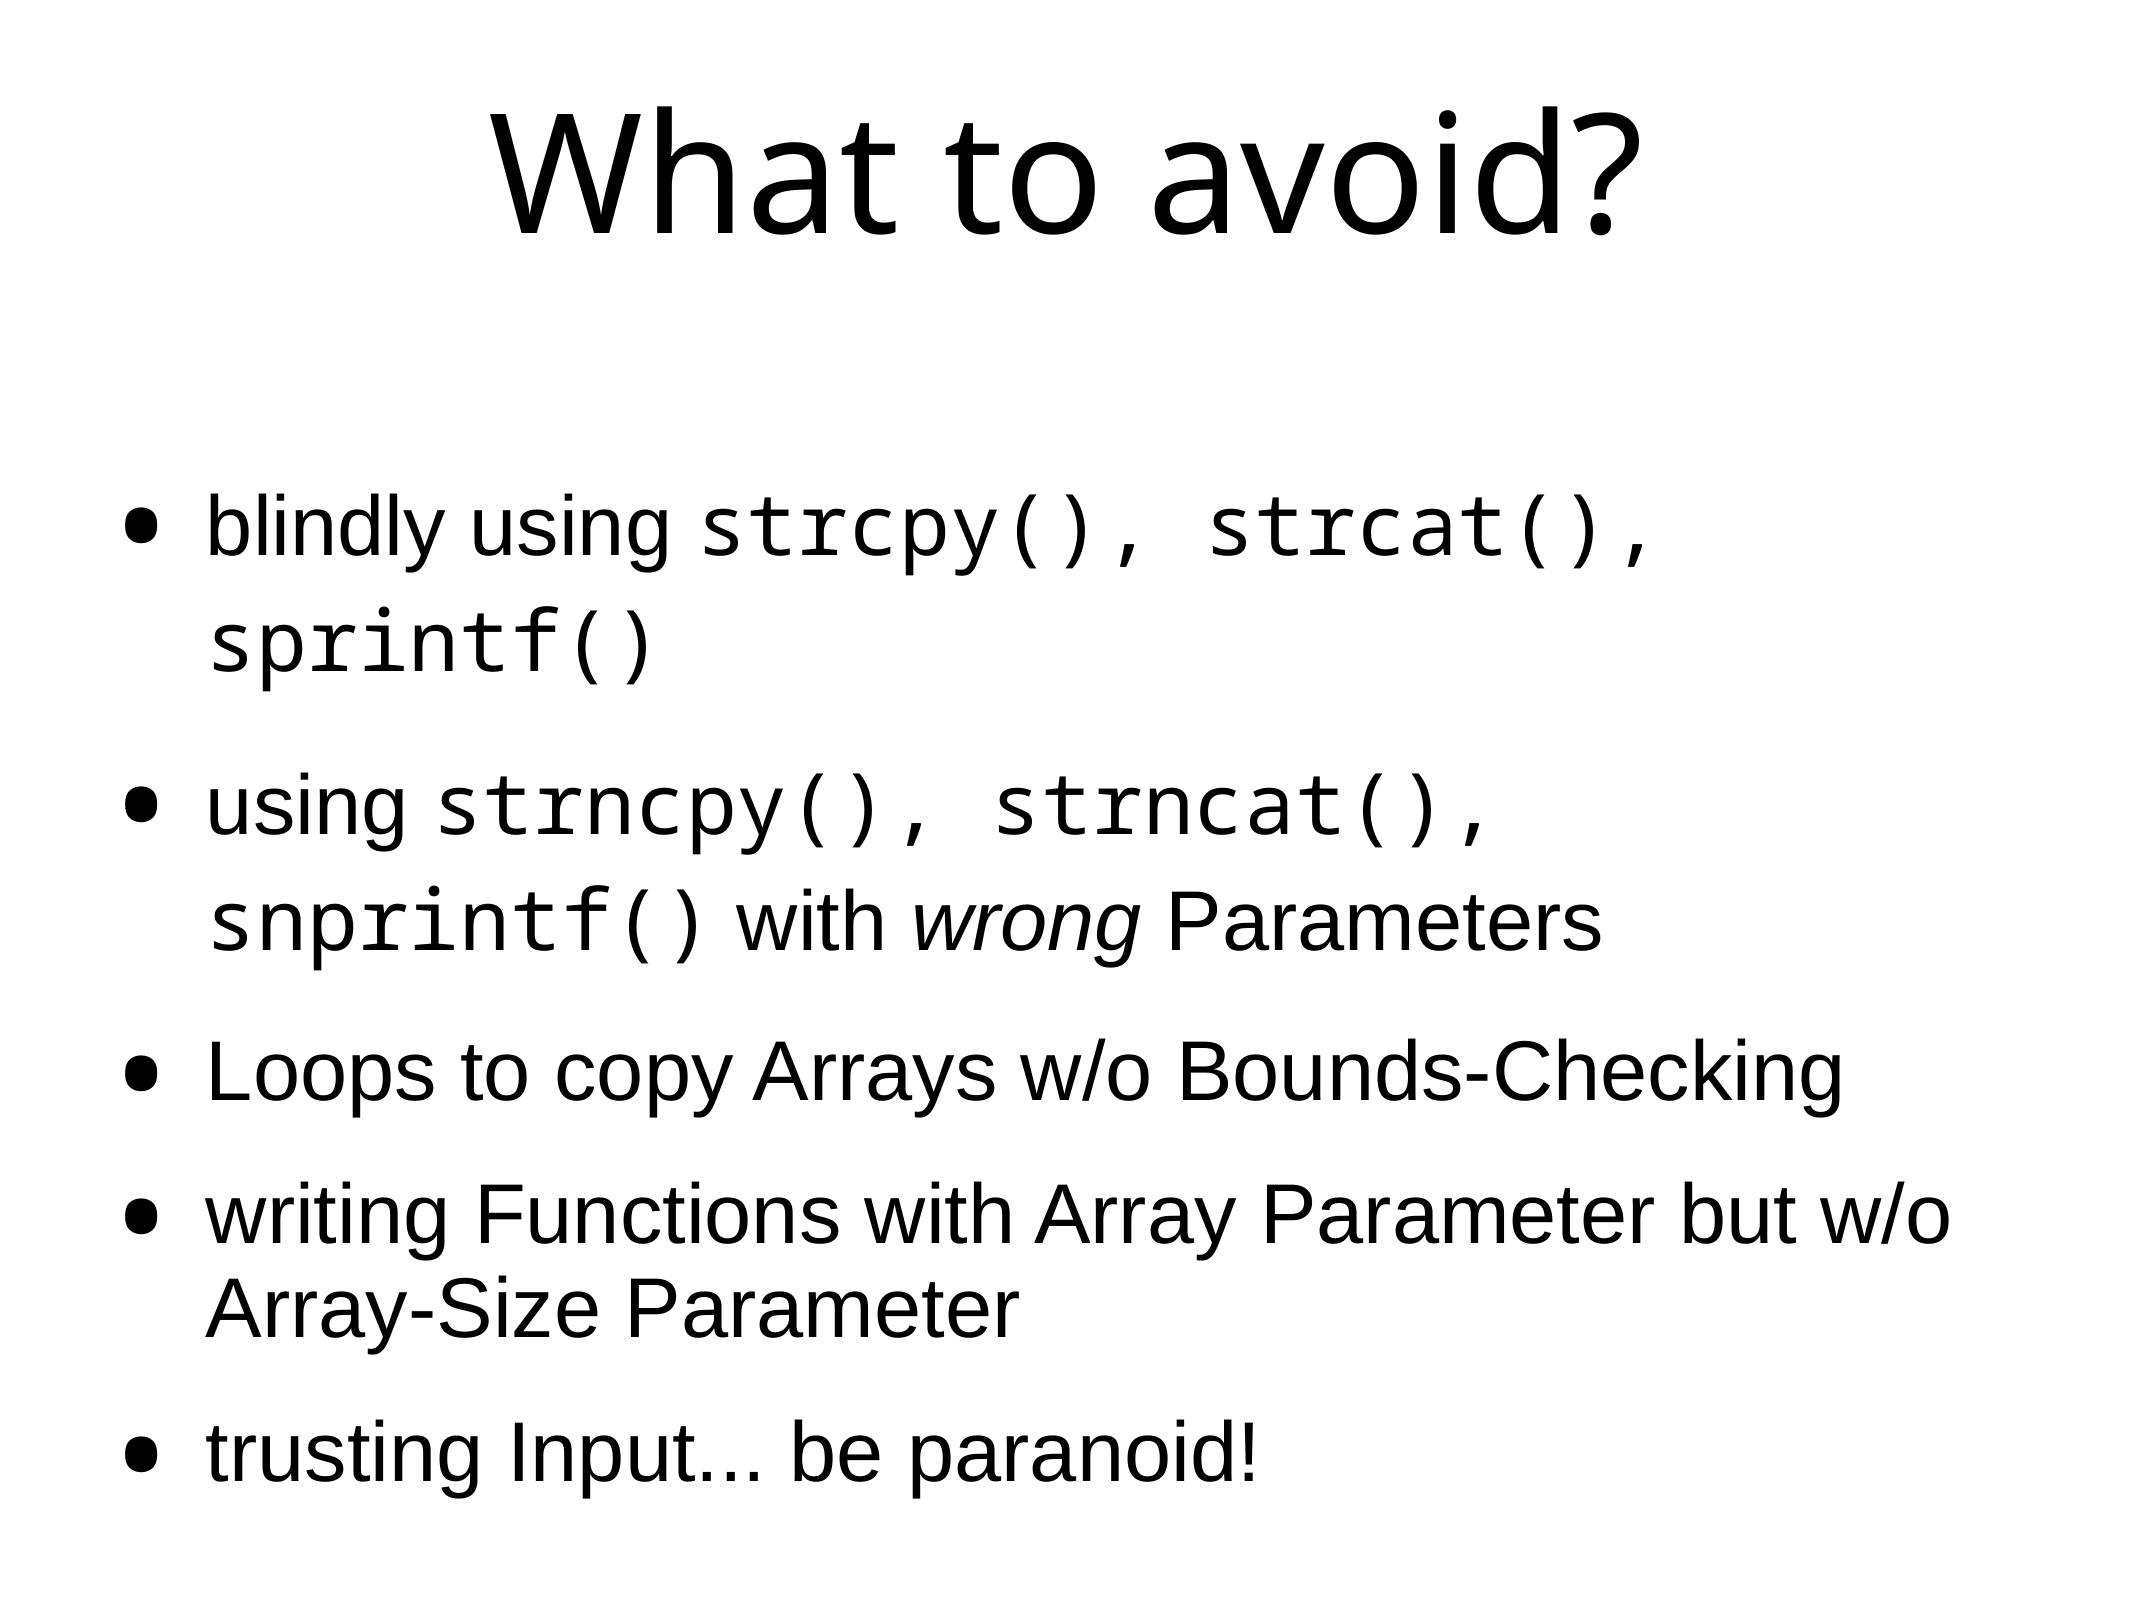

# What to avoid?
blindly using strcpy(), strcat(), sprintf()
using strncpy(), strncat(), snprintf() with wrong Parameters
Loops to copy Arrays w/o Bounds-Checking
writing Functions with Array Parameter but w/o Array-Size Parameter
trusting Input... be paranoid!